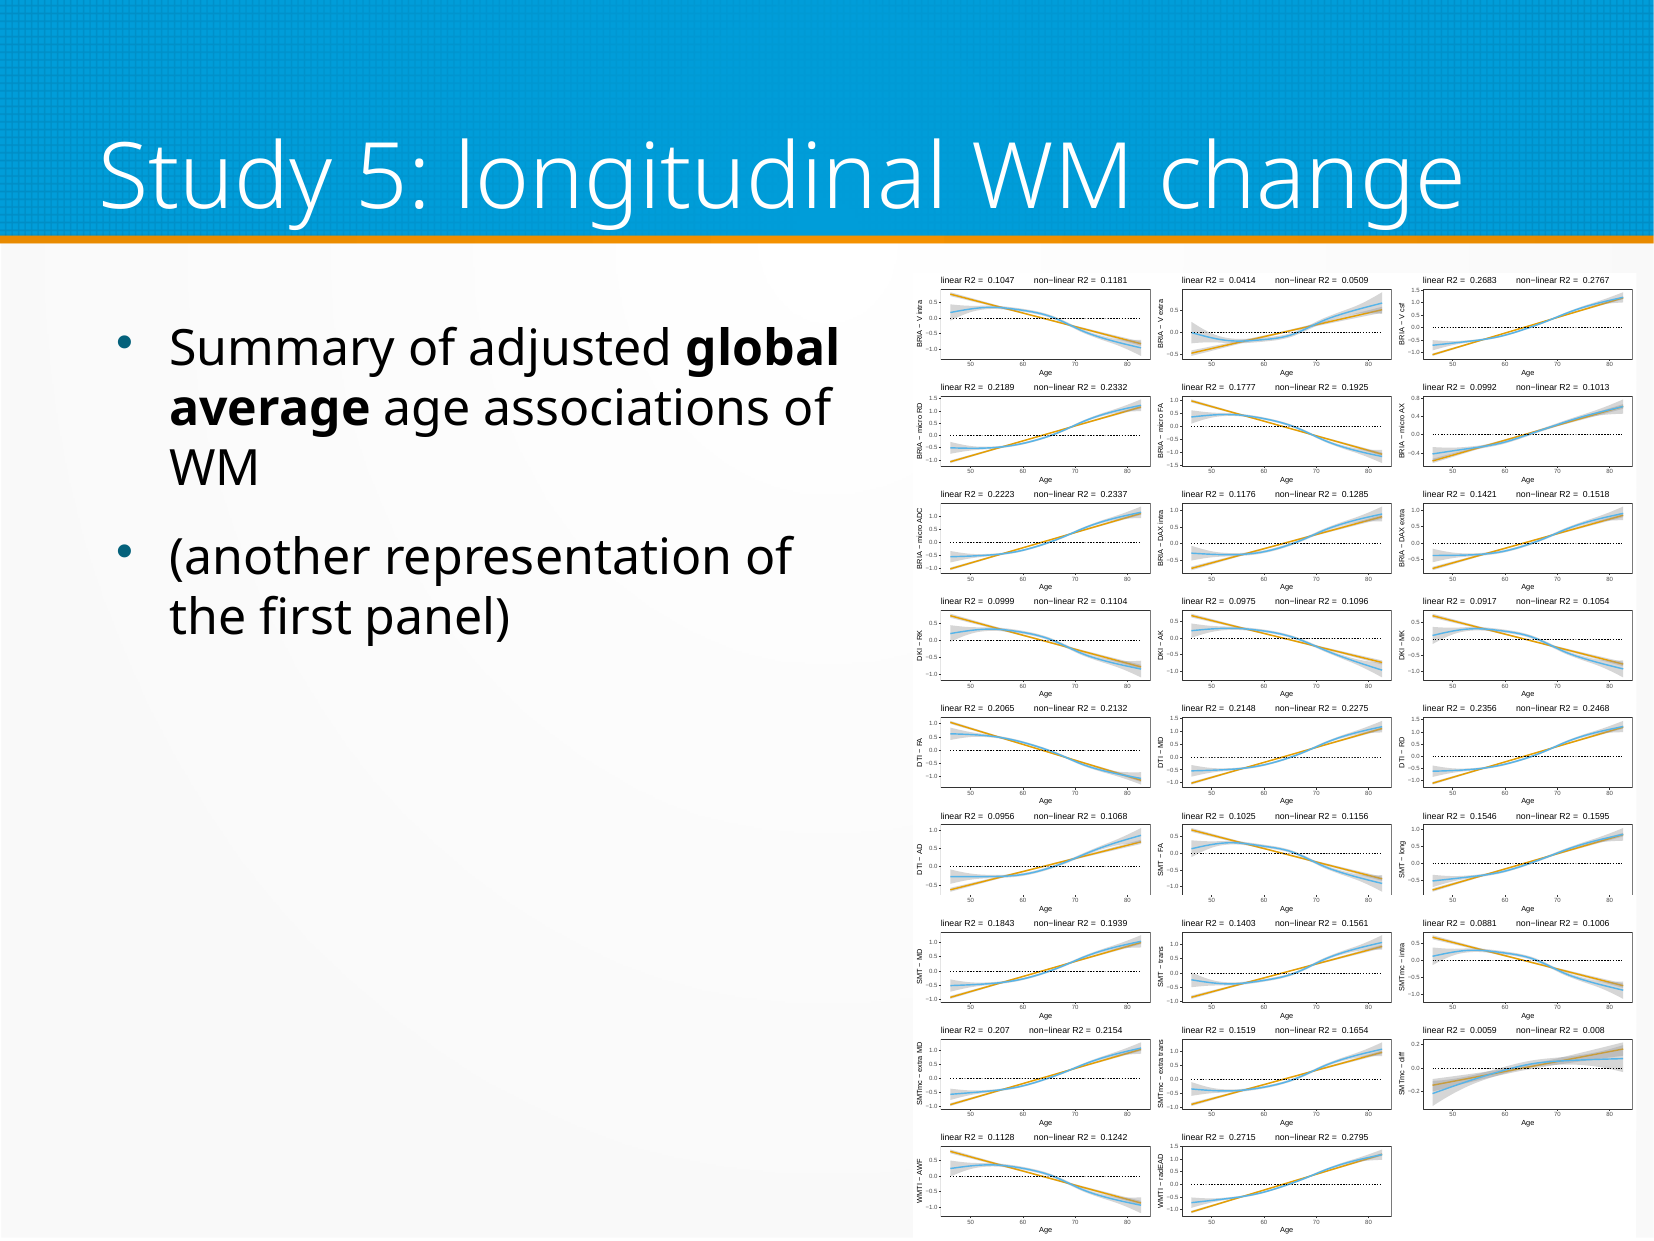

# Study 5: longitudinal WM change
Summary of adjusted global average age associations of WM
(another representation of the first panel)